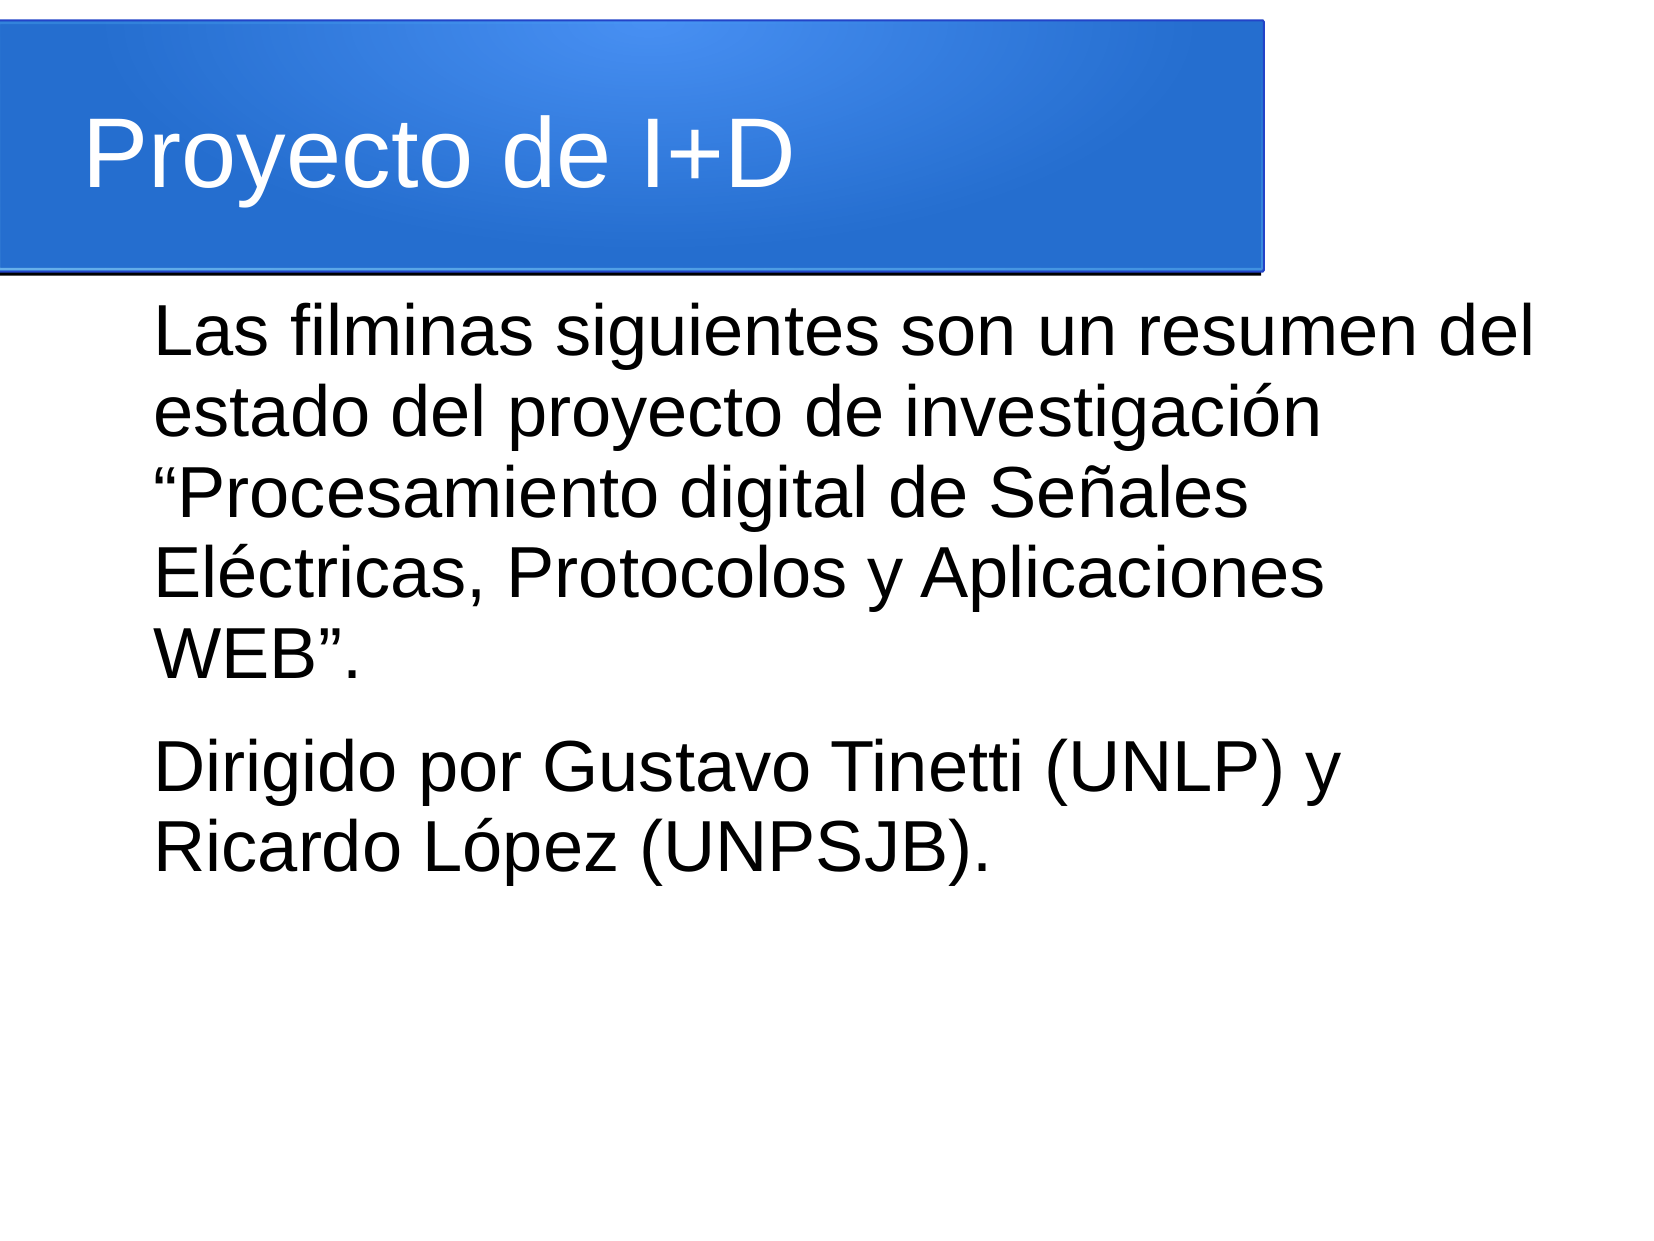

# Proyecto de I+D
Las filminas siguientes son un resumen del estado del proyecto de investigación “Procesamiento digital de Señales Eléctricas, Protocolos y Aplicaciones WEB”.
Dirigido por Gustavo Tinetti (UNLP) y Ricardo López (UNPSJB).